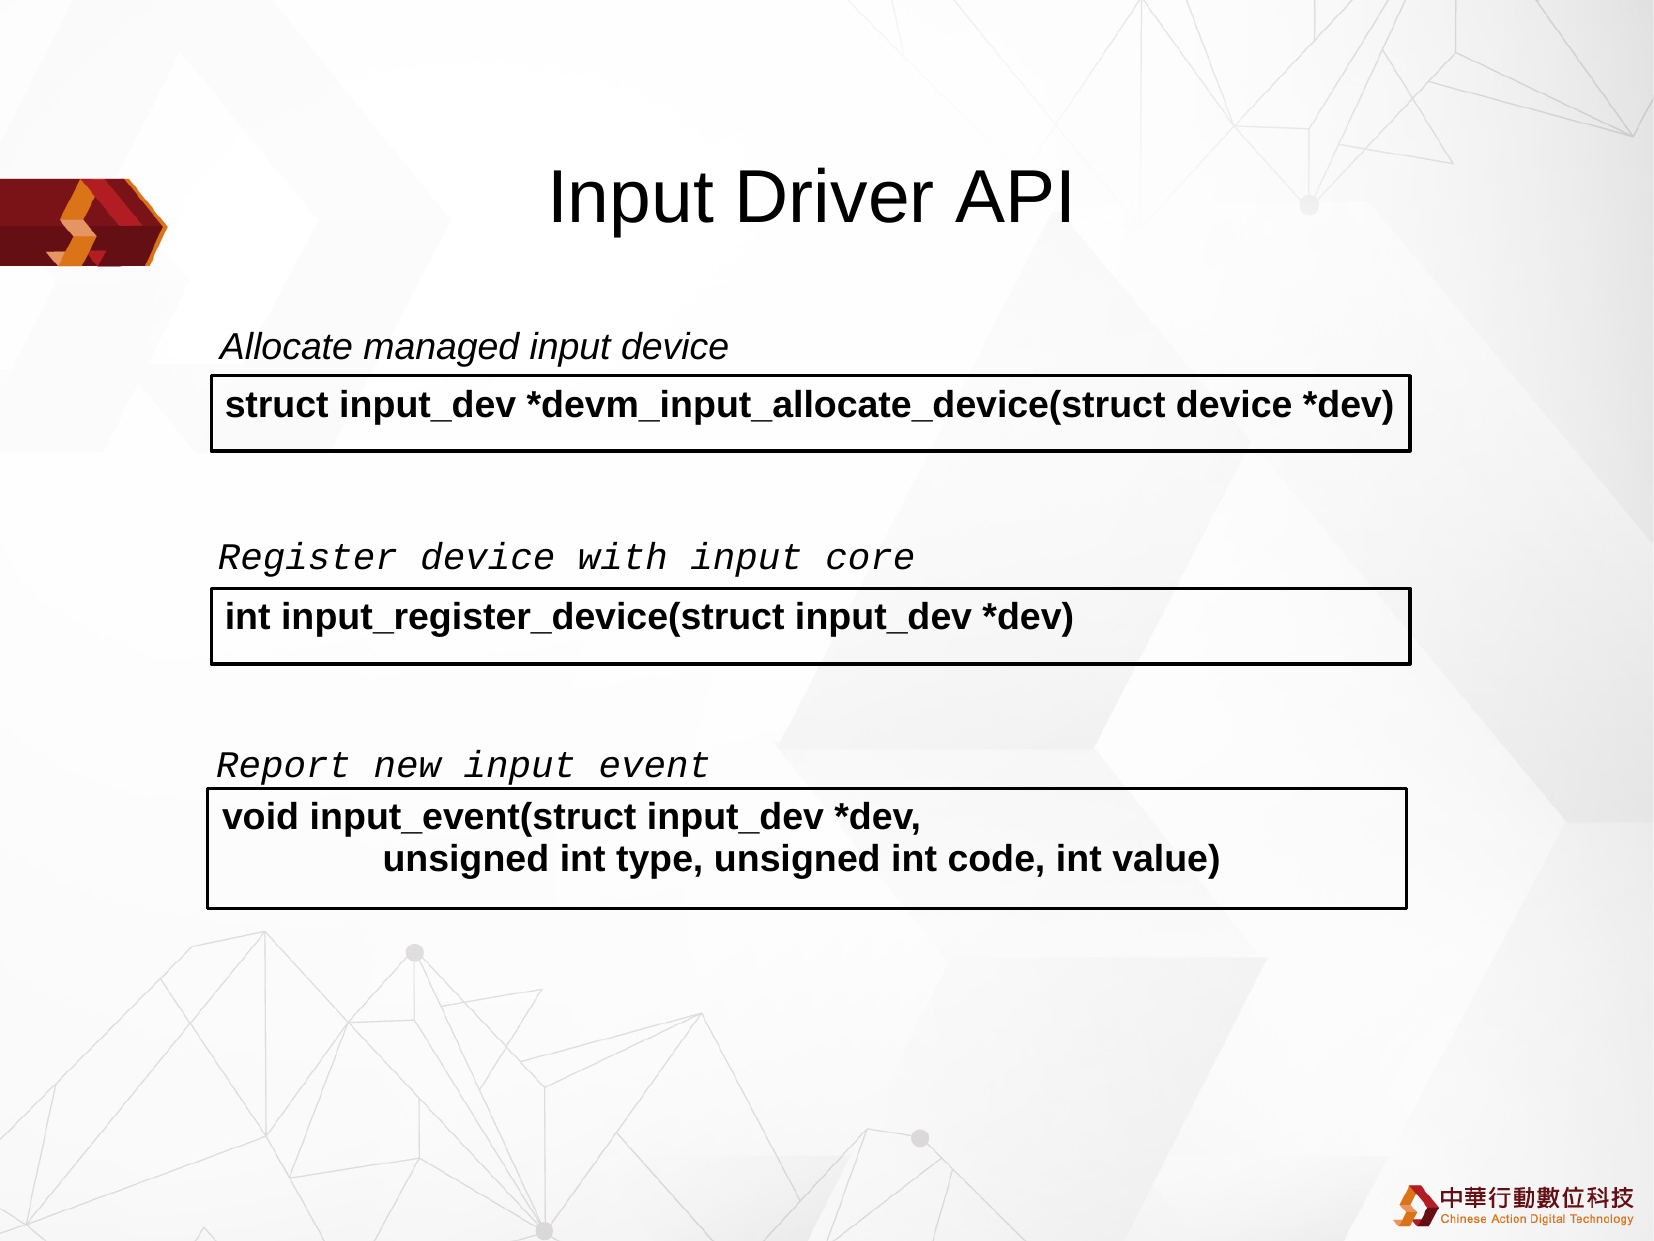

# Input Driver API
Allocate managed input device
struct input_dev *devm_input_allocate_device(struct device *dev)
Register device with input core
int input_register_device(struct input_dev *dev)
Report new input event
void input_event(struct input_dev *dev,
		 unsigned int type, unsigned int code, int value)